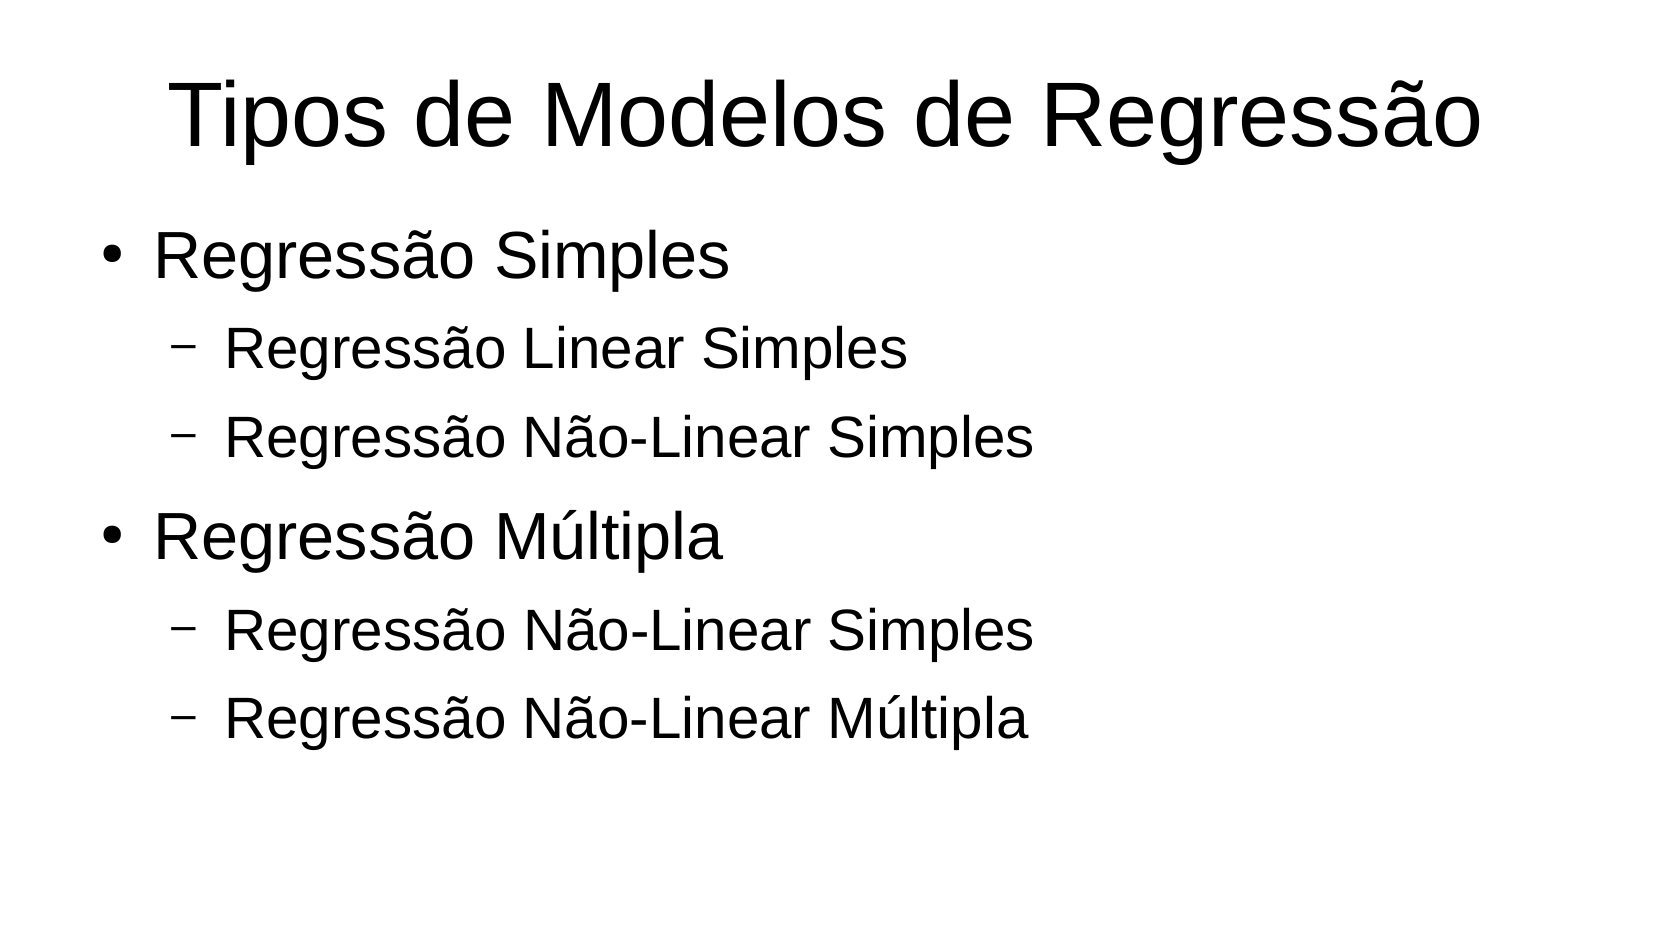

# Tipos de Modelos de Regressão
Regressão Simples
Regressão Linear Simples
Regressão Não-Linear Simples
Regressão Múltipla
Regressão Não-Linear Simples
Regressão Não-Linear Múltipla